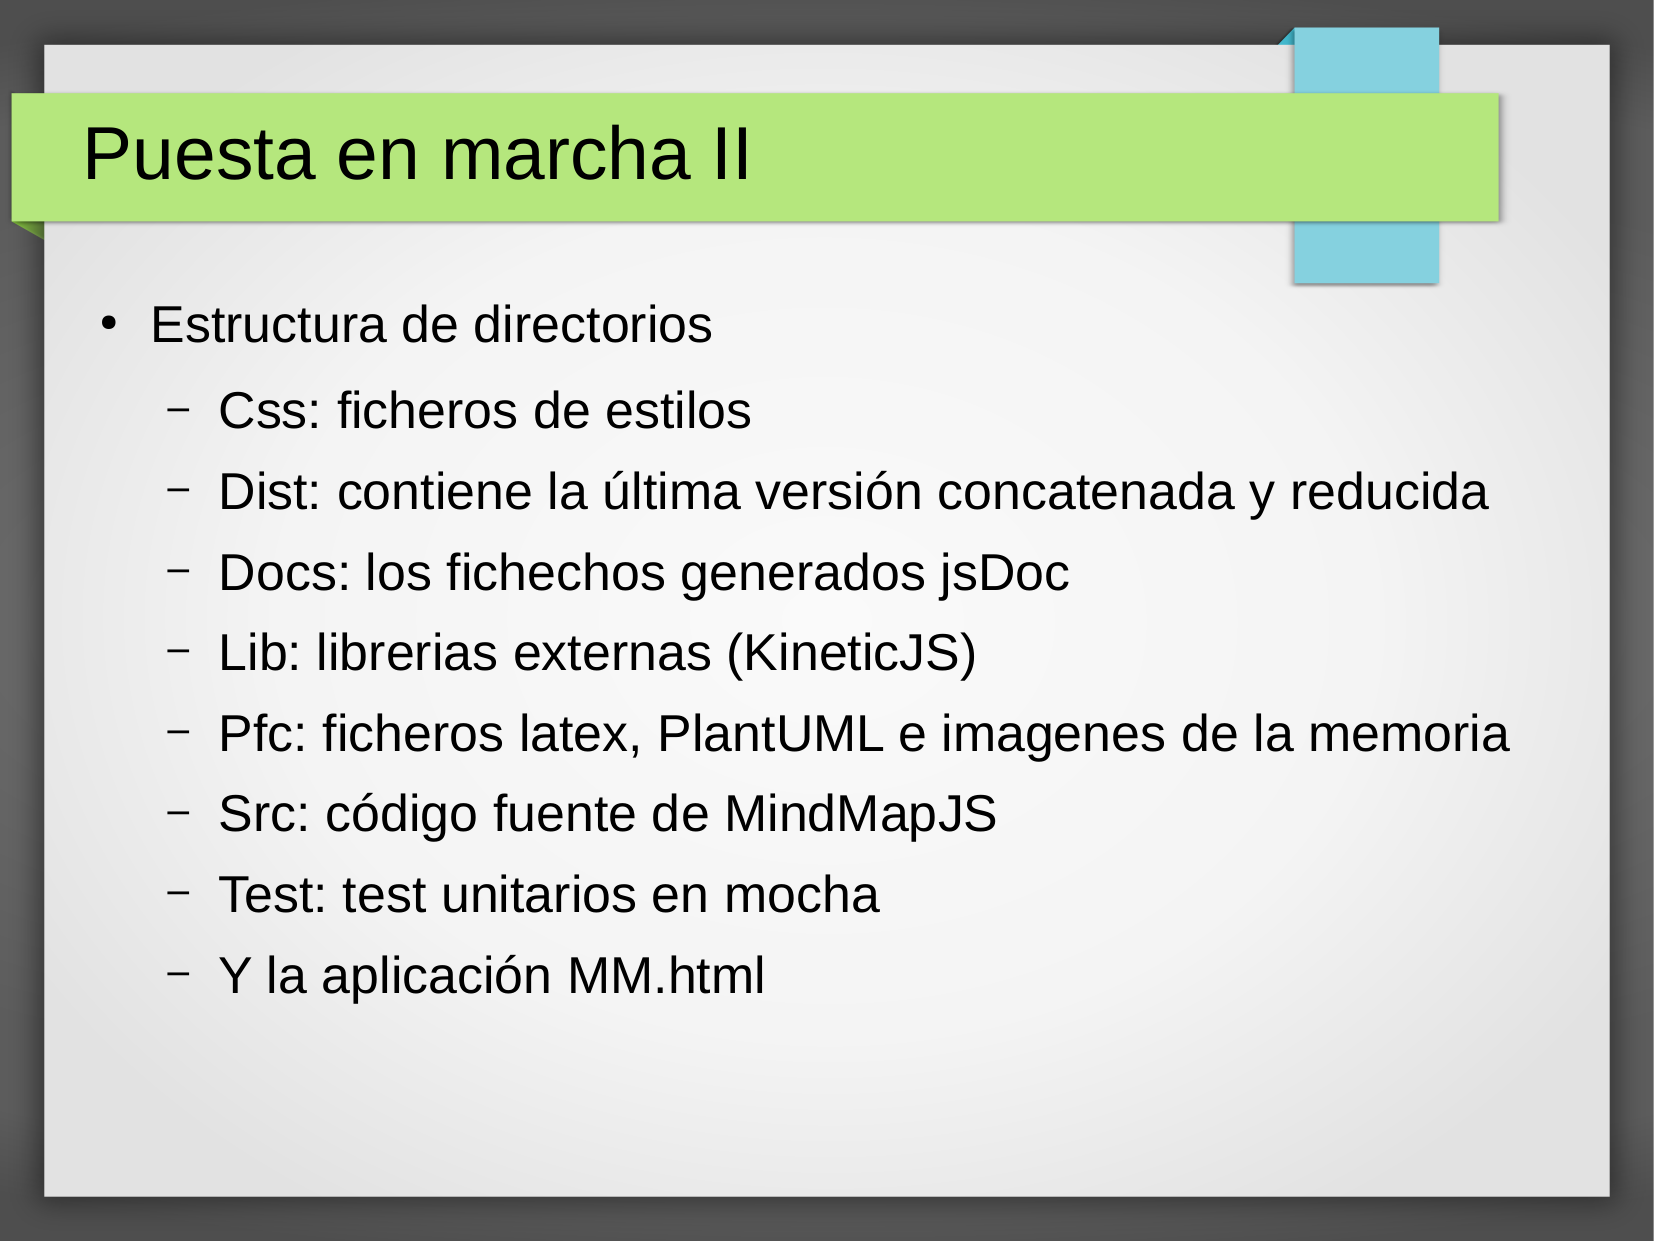

# Puesta en marcha II
Estructura de directorios
Css: ficheros de estilos
Dist: contiene la última versión concatenada y reducida
Docs: los fichechos generados jsDoc
Lib: librerias externas (KineticJS)
Pfc: ficheros latex, PlantUML e imagenes de la memoria
Src: código fuente de MindMapJS
Test: test unitarios en mocha
Y la aplicación MM.html